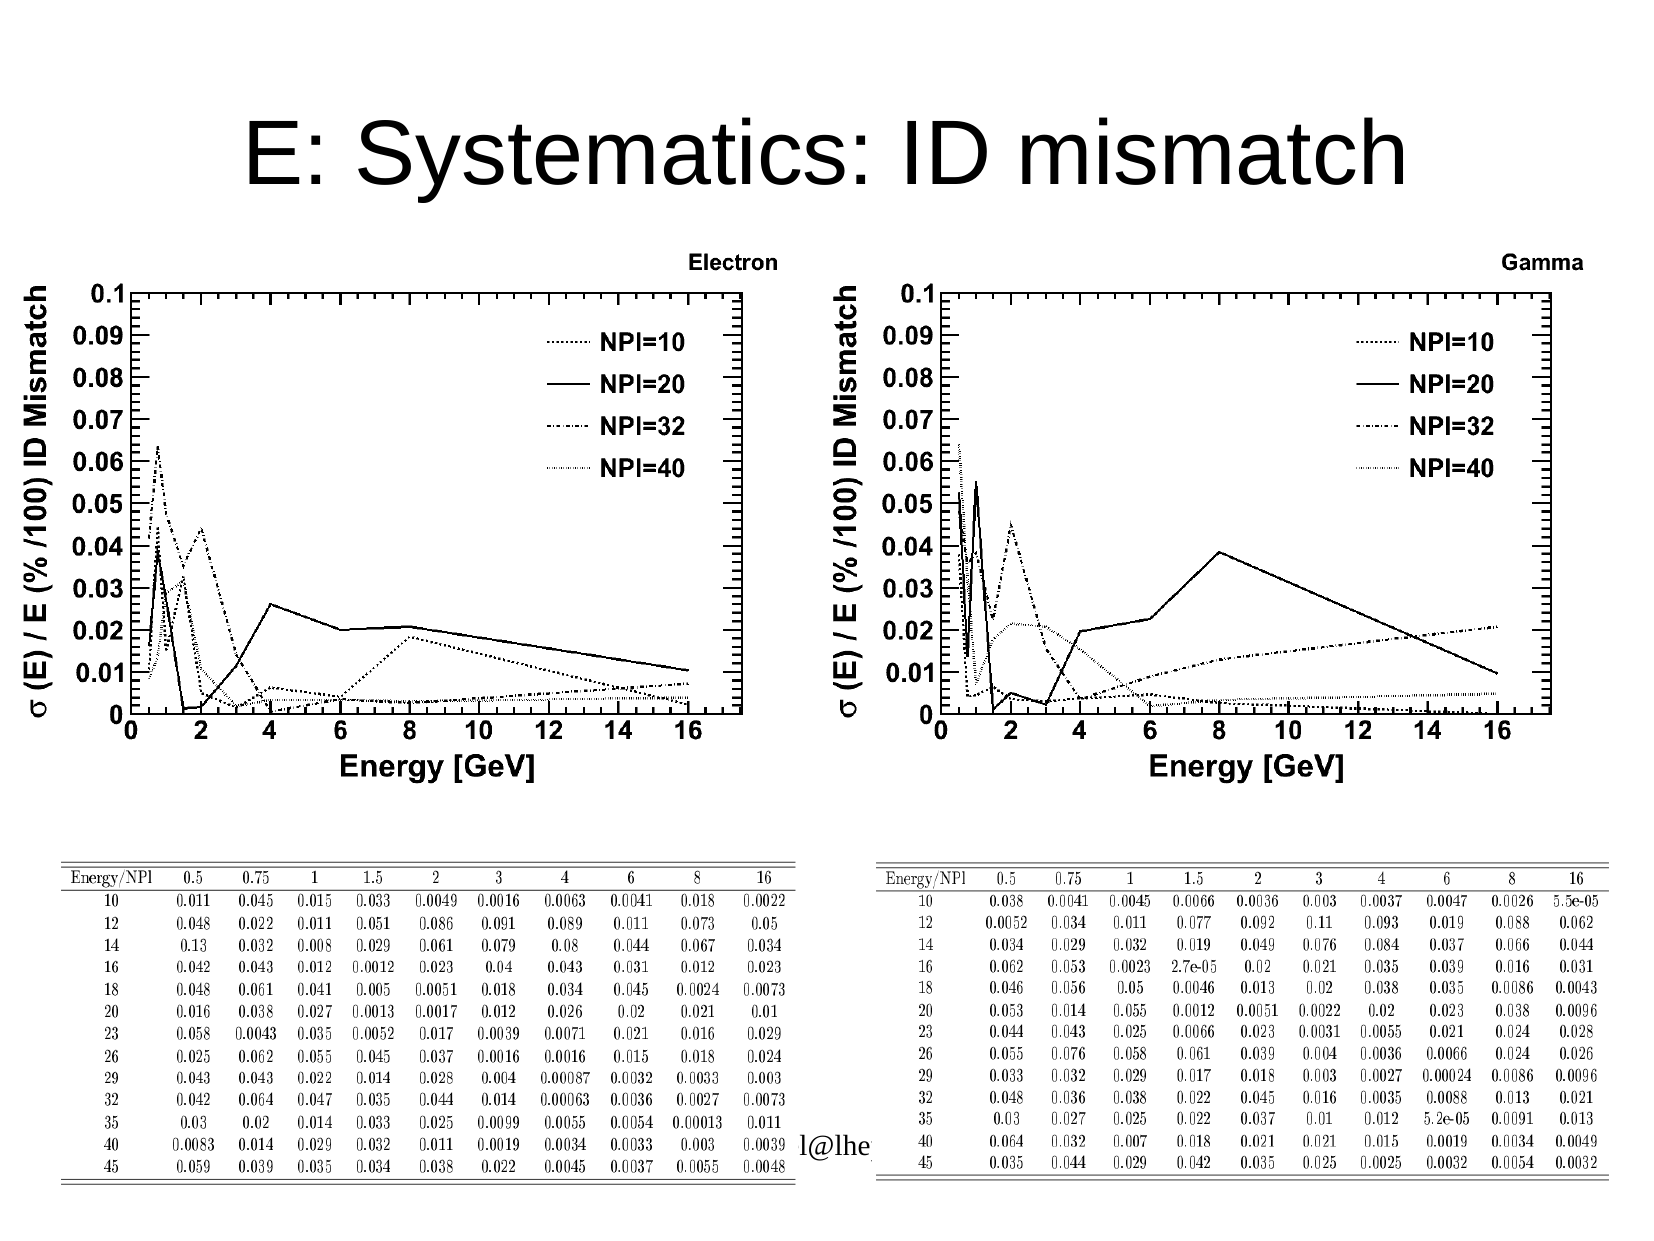

# E: Systematics: ID mismatch
frank.meisel@lhep.unibe.ch
14